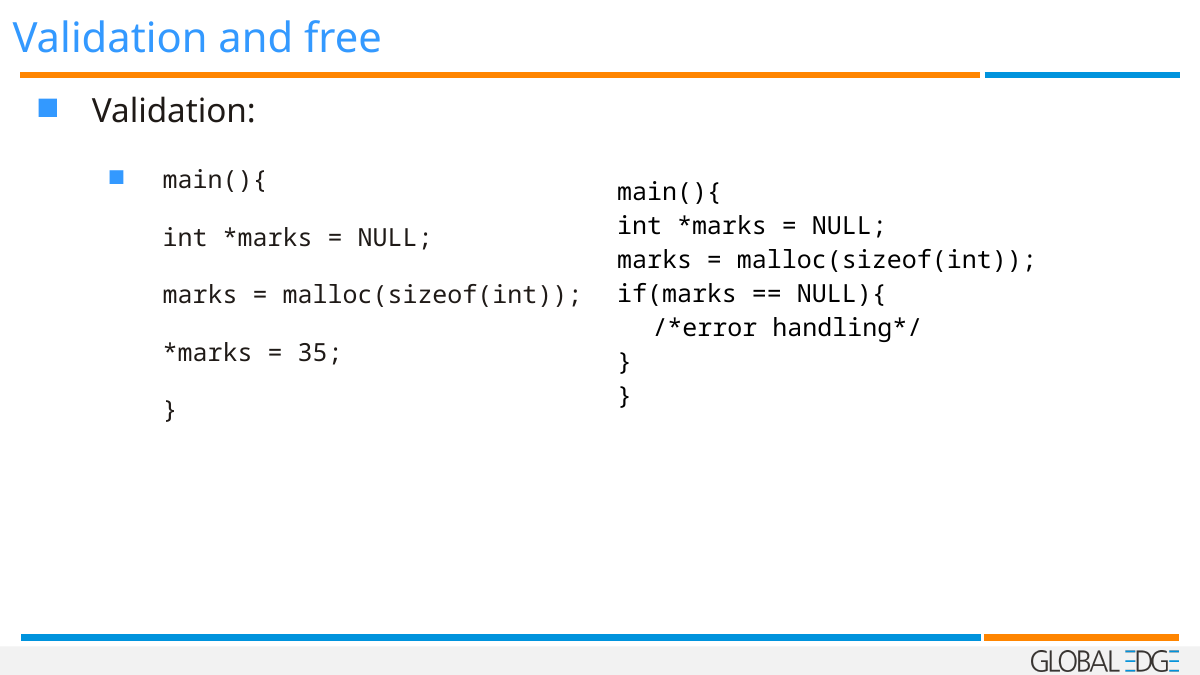

# Validation and free
Validation:
main(){
int *marks = NULL;
marks = malloc(sizeof(int));
*marks = 35;
}
main(){
int *marks = NULL;
marks = malloc(sizeof(int));
if(marks == NULL){
/*error handling*/
}
}